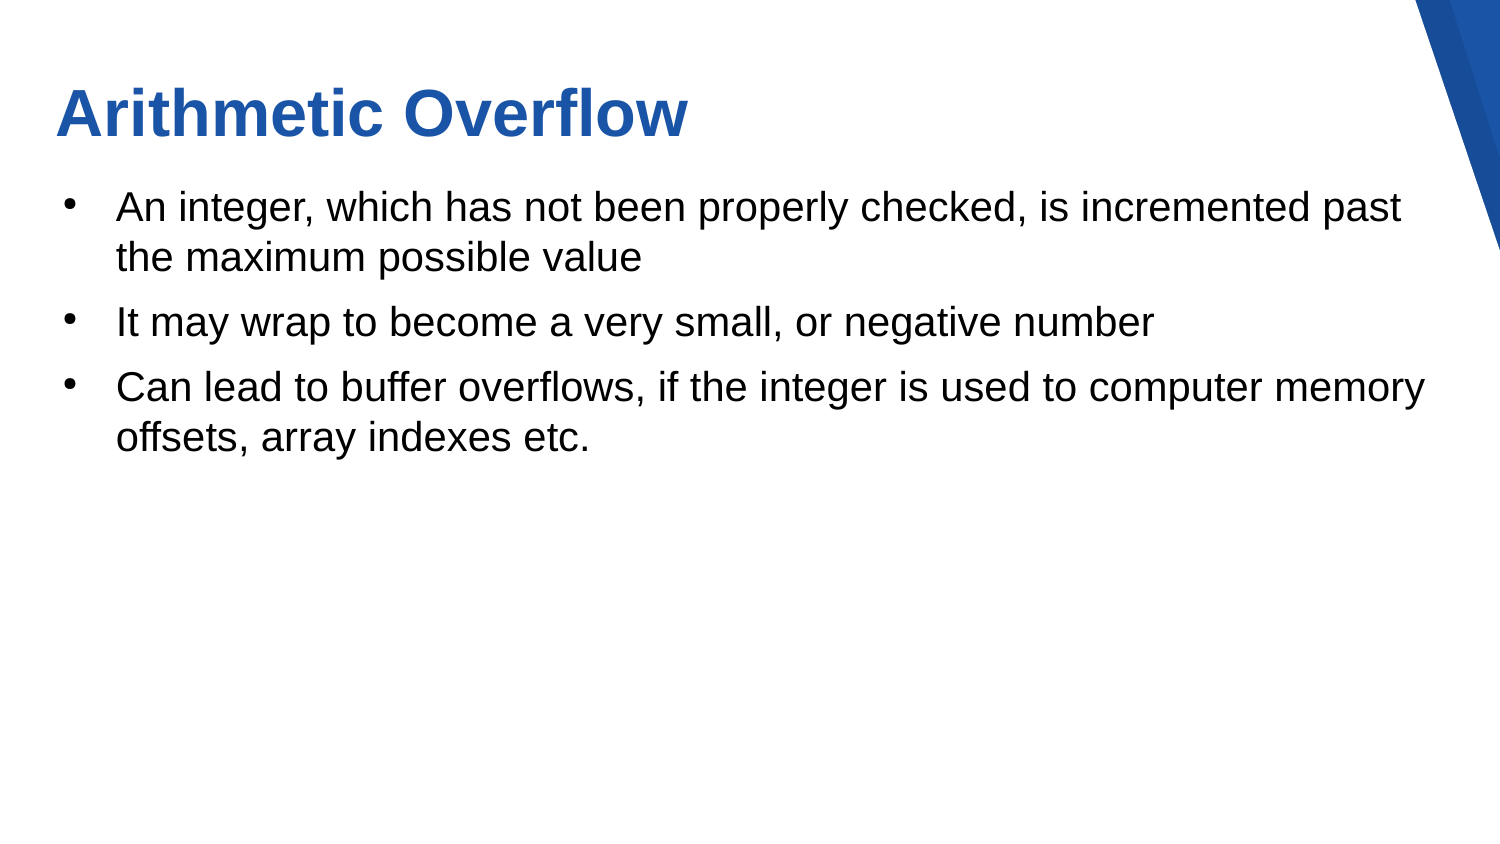

Arithmetic Overflow
# An integer, which has not been properly checked, is incremented past the maximum possible value
It may wrap to become a very small, or negative number
Can lead to buffer overflows, if the integer is used to computer memory offsets, array indexes etc.